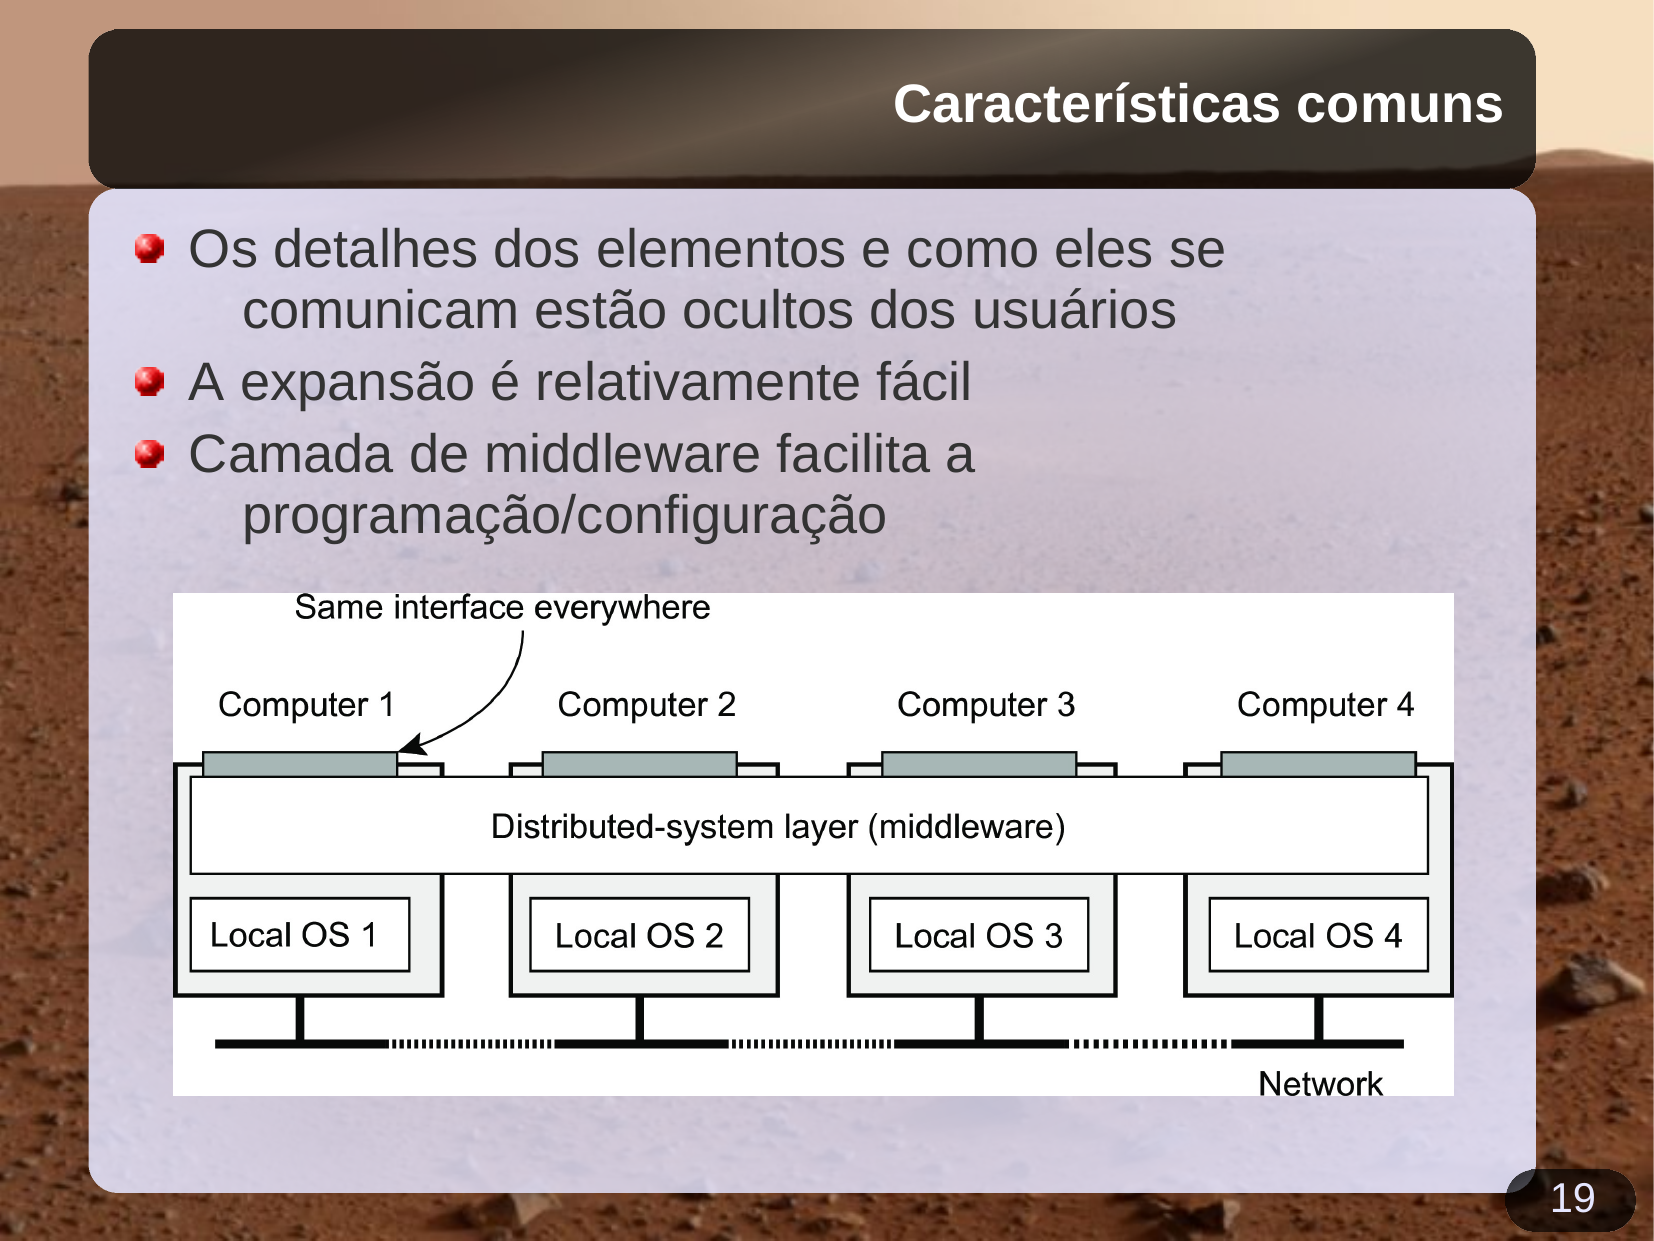

# Características comuns
Os detalhes dos elementos e como eles se comunicam estão ocultos dos usuários
A expansão é relativamente fácil
Camada de middleware facilita a programação/configuração